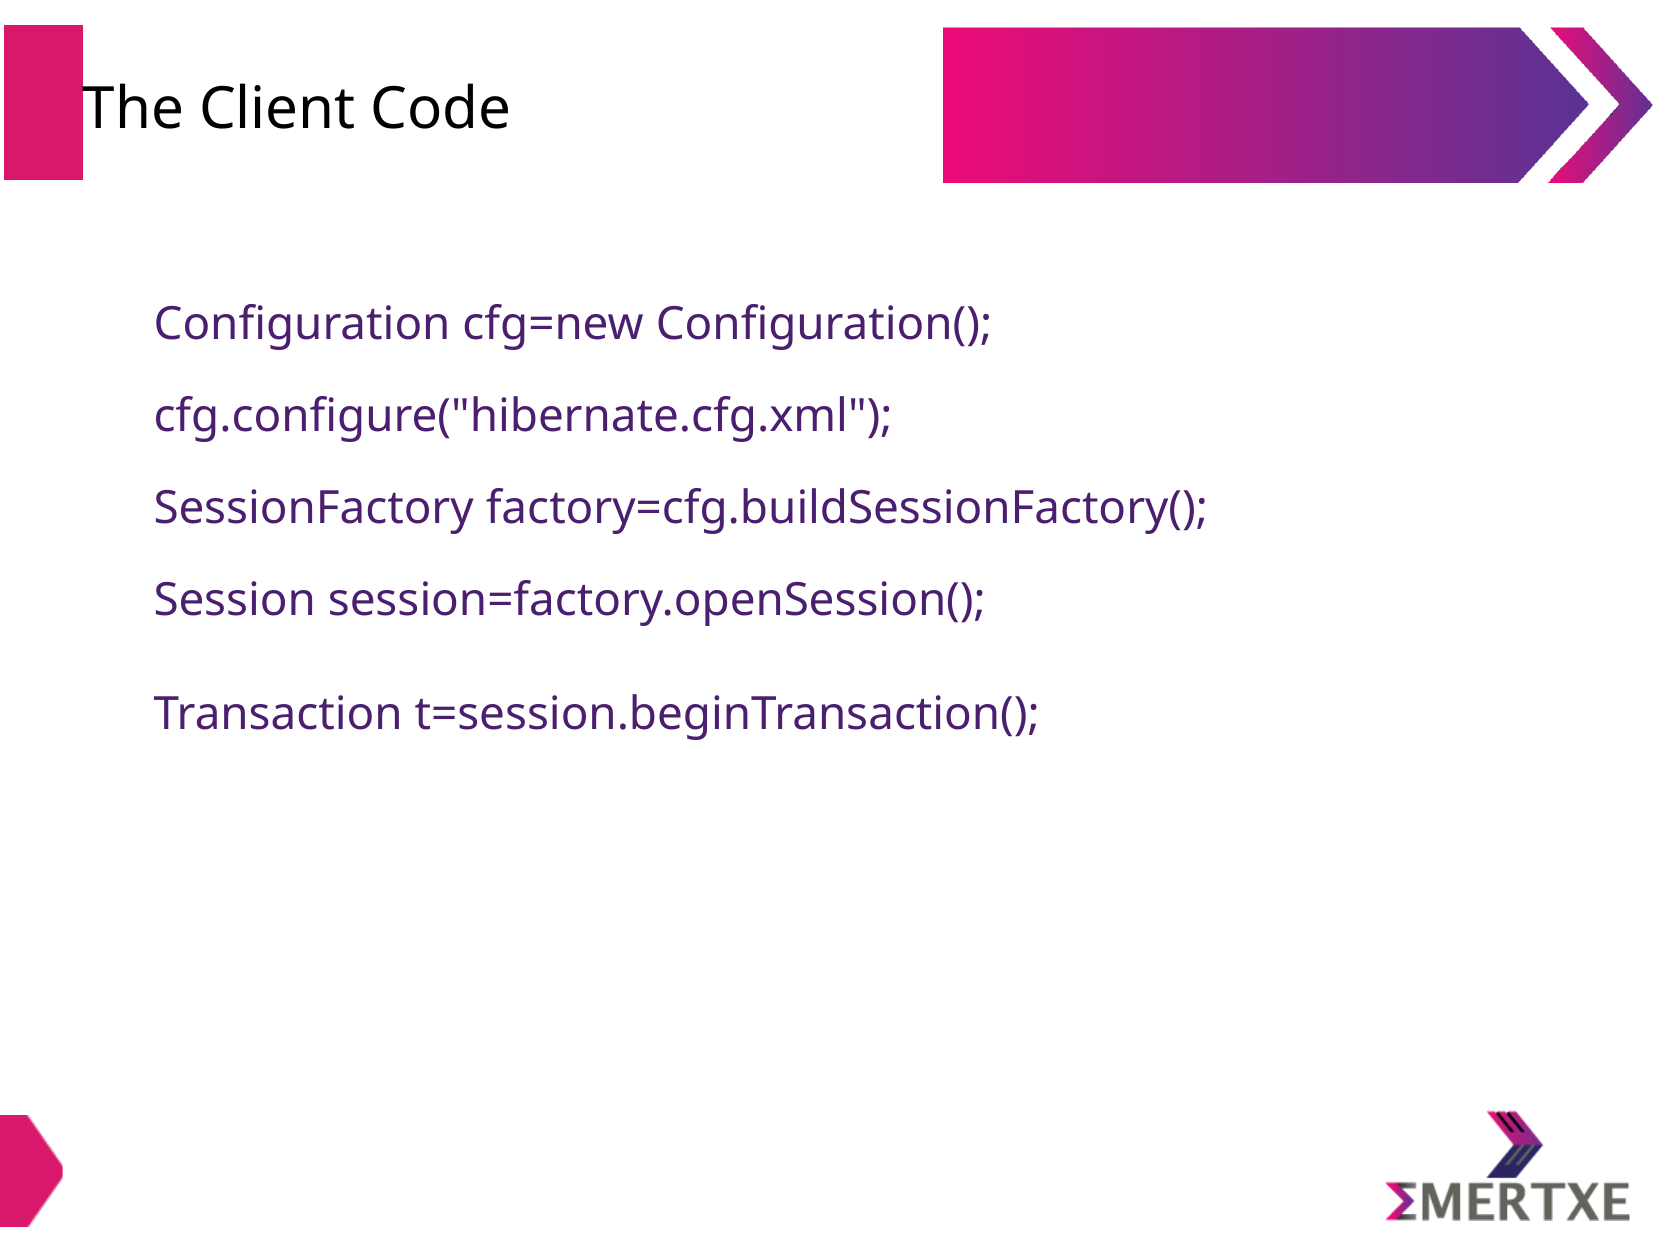

# The Client Code
Configuration cfg=new Configuration();
cfg.configure("hibernate.cfg.xml");
SessionFactory factory=cfg.buildSessionFactory();
Session session=factory.openSession();
Transaction t=session.beginTransaction();